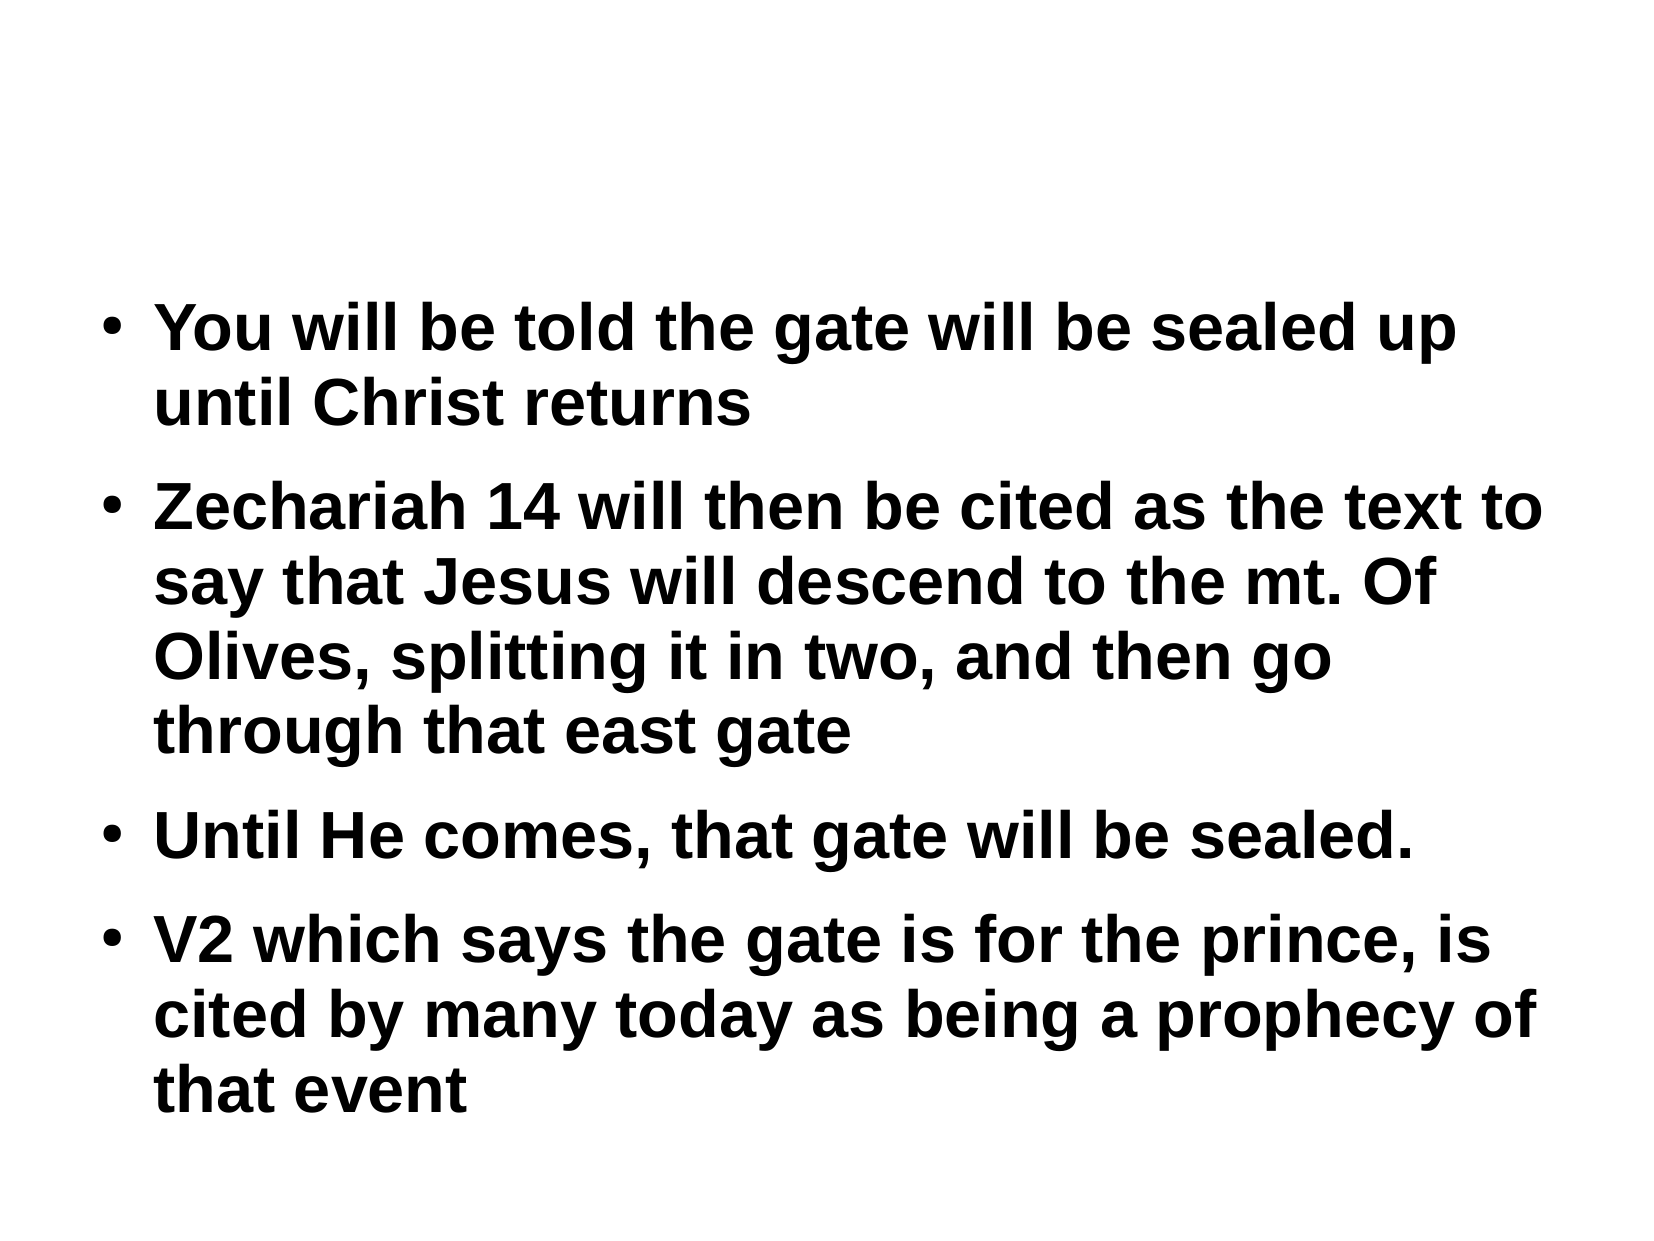

#
You will be told the gate will be sealed up until Christ returns
Zechariah 14 will then be cited as the text to say that Jesus will descend to the mt. Of Olives, splitting it in two, and then go through that east gate
Until He comes, that gate will be sealed.
V2 which says the gate is for the prince, is cited by many today as being a prophecy of that event